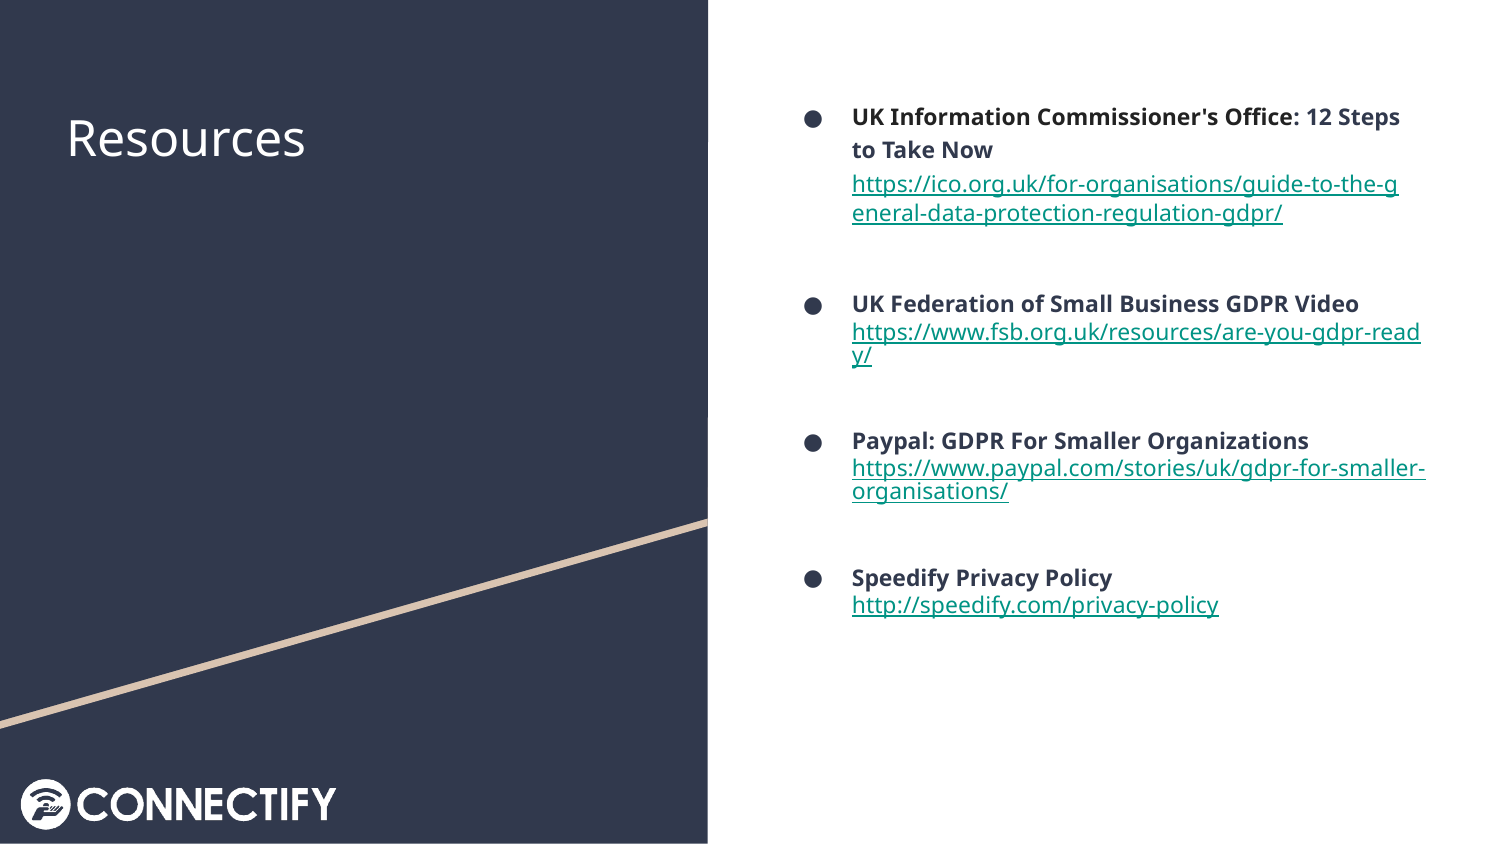

# Resources
UK Information Commissioner's Office: 12 Steps to Take Now https://ico.org.uk/for-organisations/guide-to-the-general-data-protection-regulation-gdpr/
UK Federation of Small Business GDPR Video
https://www.fsb.org.uk/resources/are-you-gdpr-ready/
Paypal: GDPR For Smaller Organizations
https://www.paypal.com/stories/uk/gdpr-for-smaller-organisations/
Speedify Privacy Policy
http://speedify.com/privacy-policy